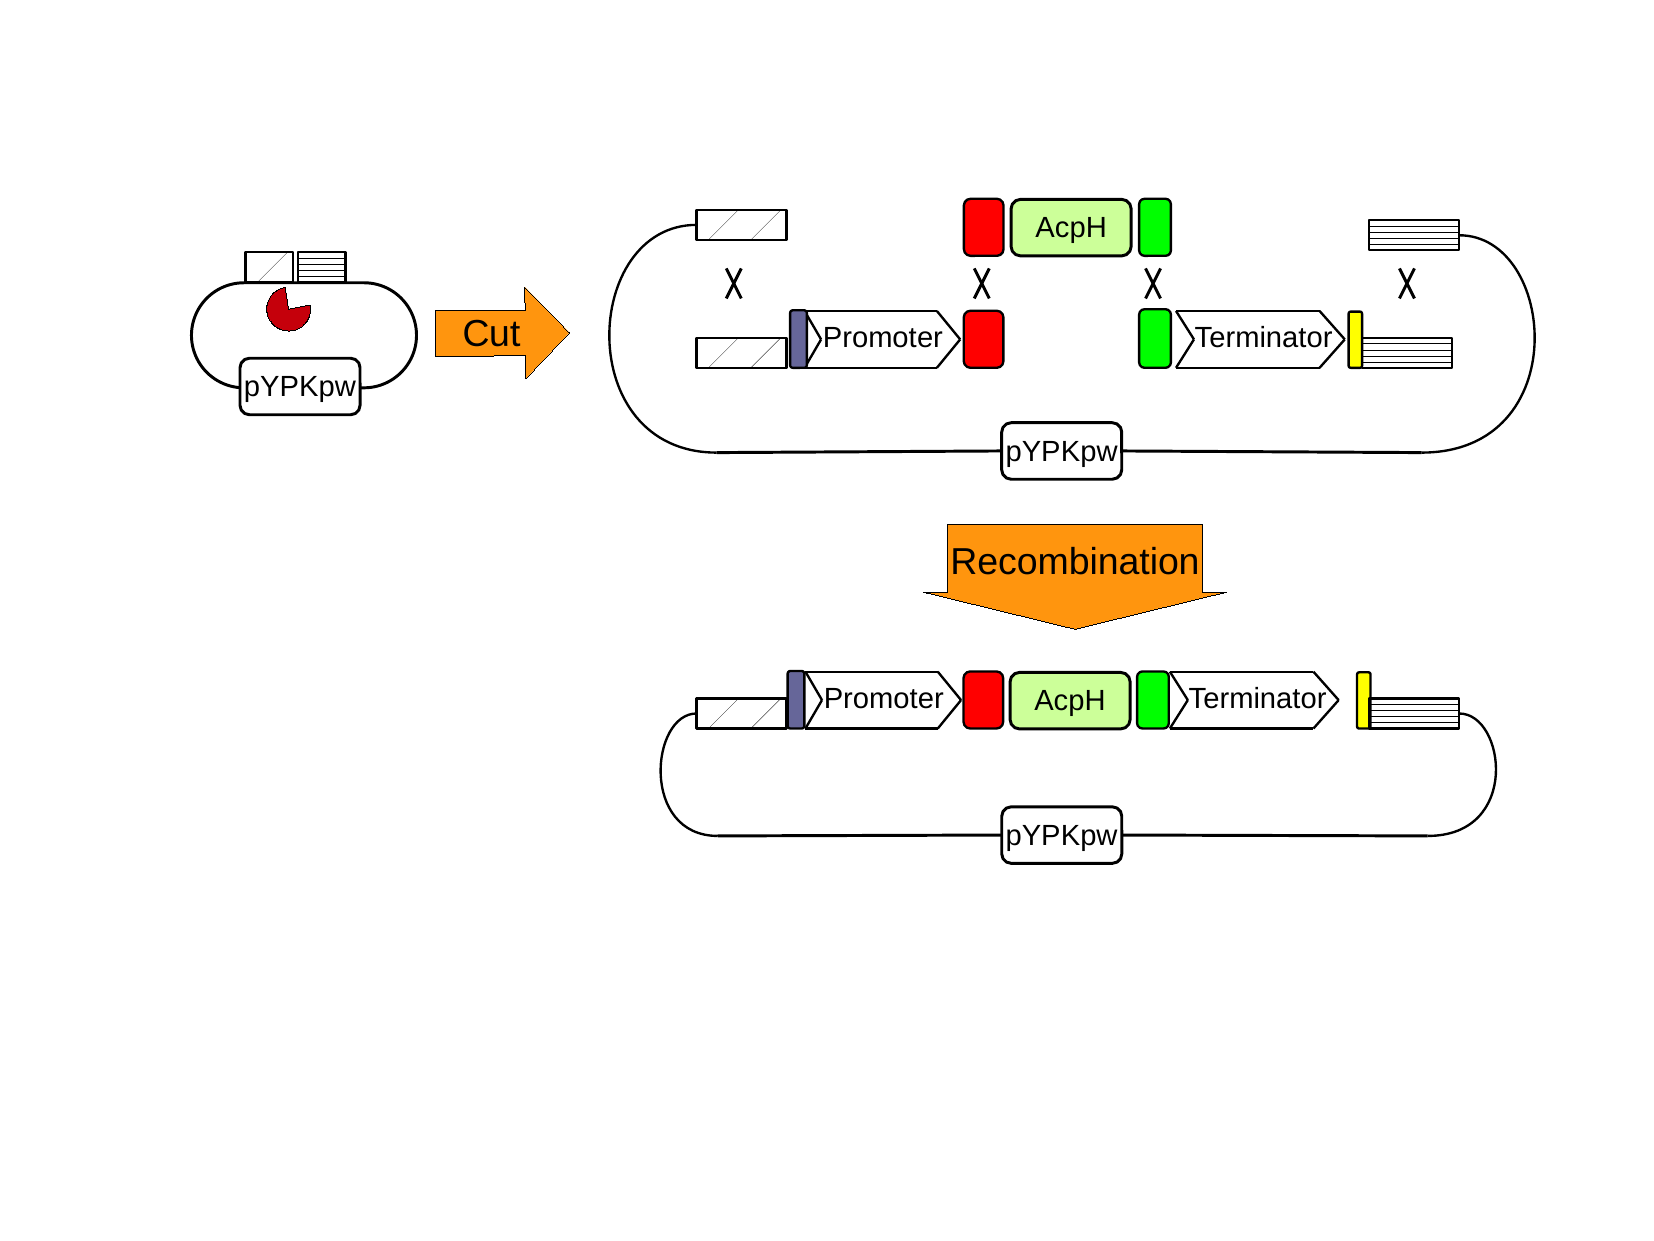

AcpH
Cut
Promoter
Terminator
pYPKpw
pYPKpw
Recombination
Promoter
Terminator
AcpH
pYPKpw